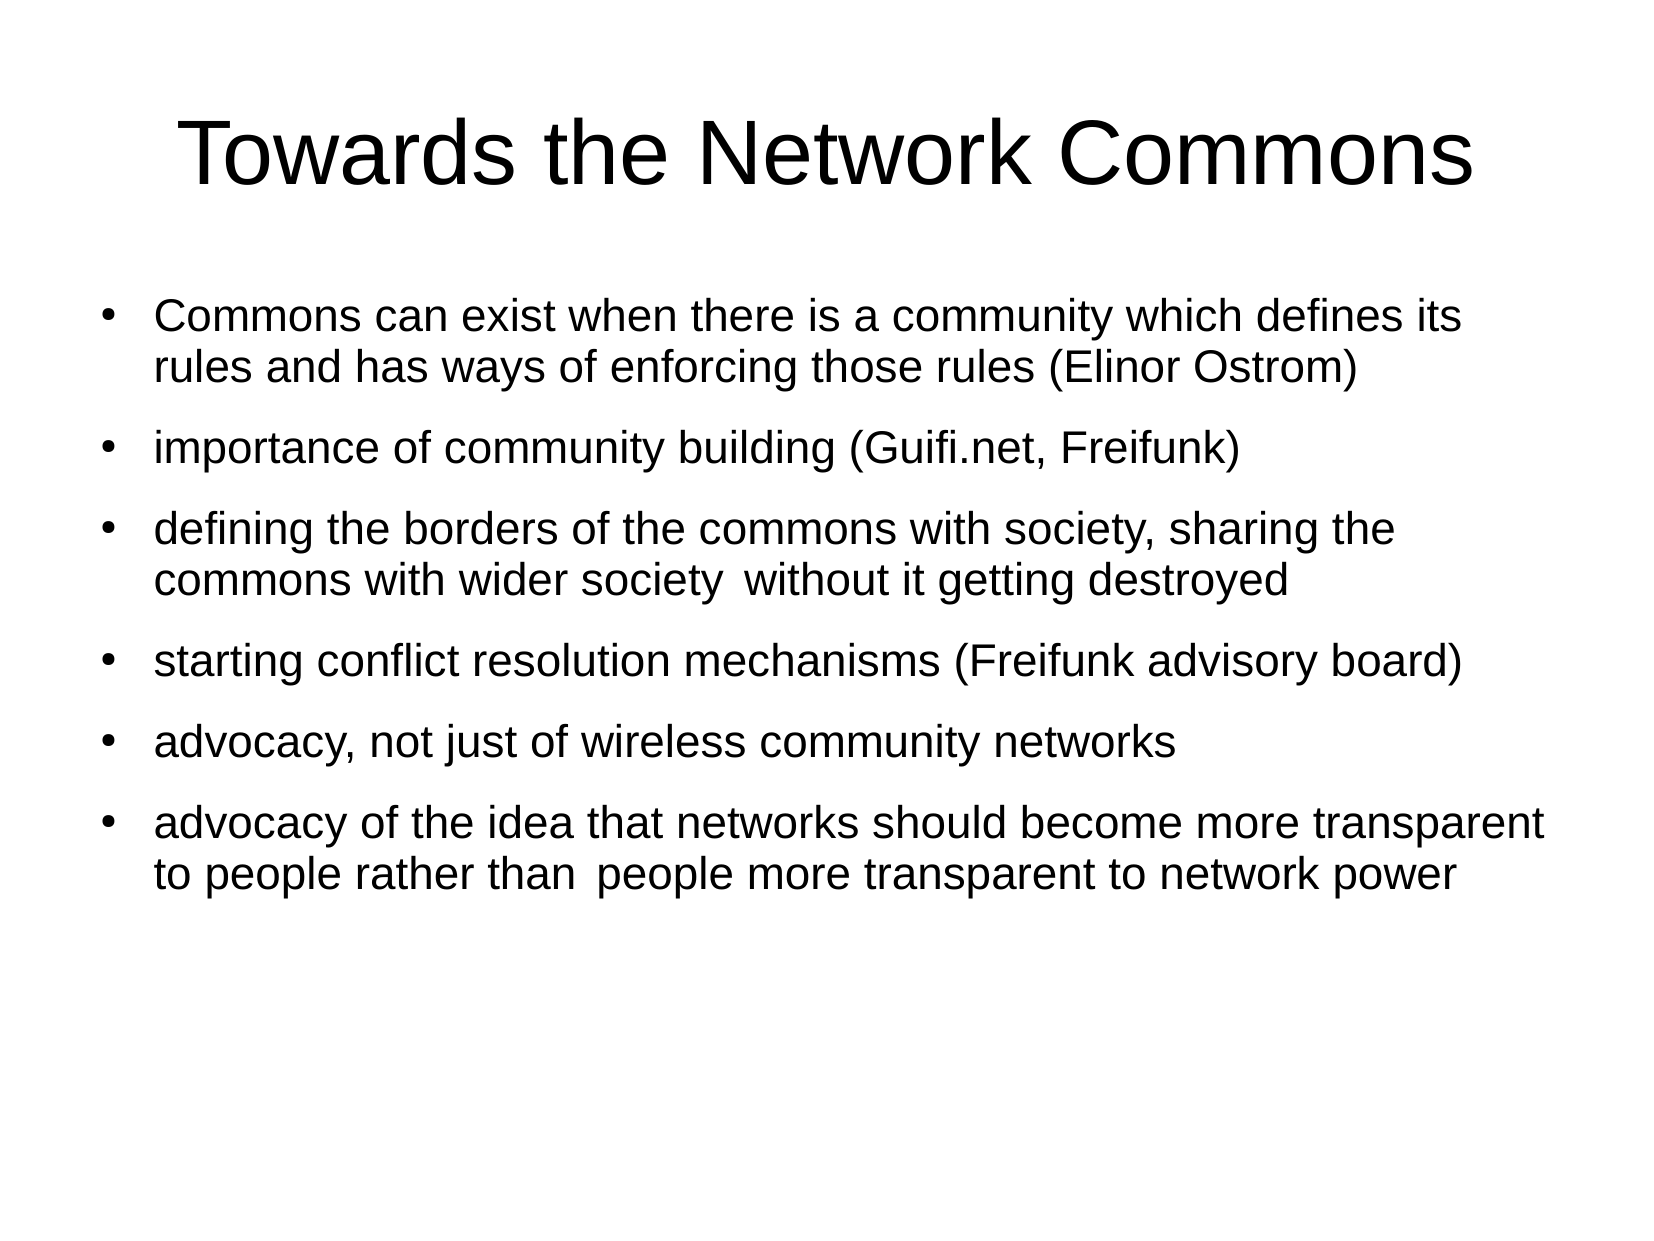

# Towards the Network Commons
Commons can exist when there is a community which defines its rules and has ways of enforcing those rules (Elinor Ostrom)
importance of community building (Guifi.net, Freifunk)
defining the borders of the commons with society, sharing the commons with wider society 	without it getting destroyed
starting conflict resolution mechanisms (Freifunk advisory board)
advocacy, not just of wireless community networks
advocacy of the idea that networks should become more transparent to people rather than 	people more transparent to network power